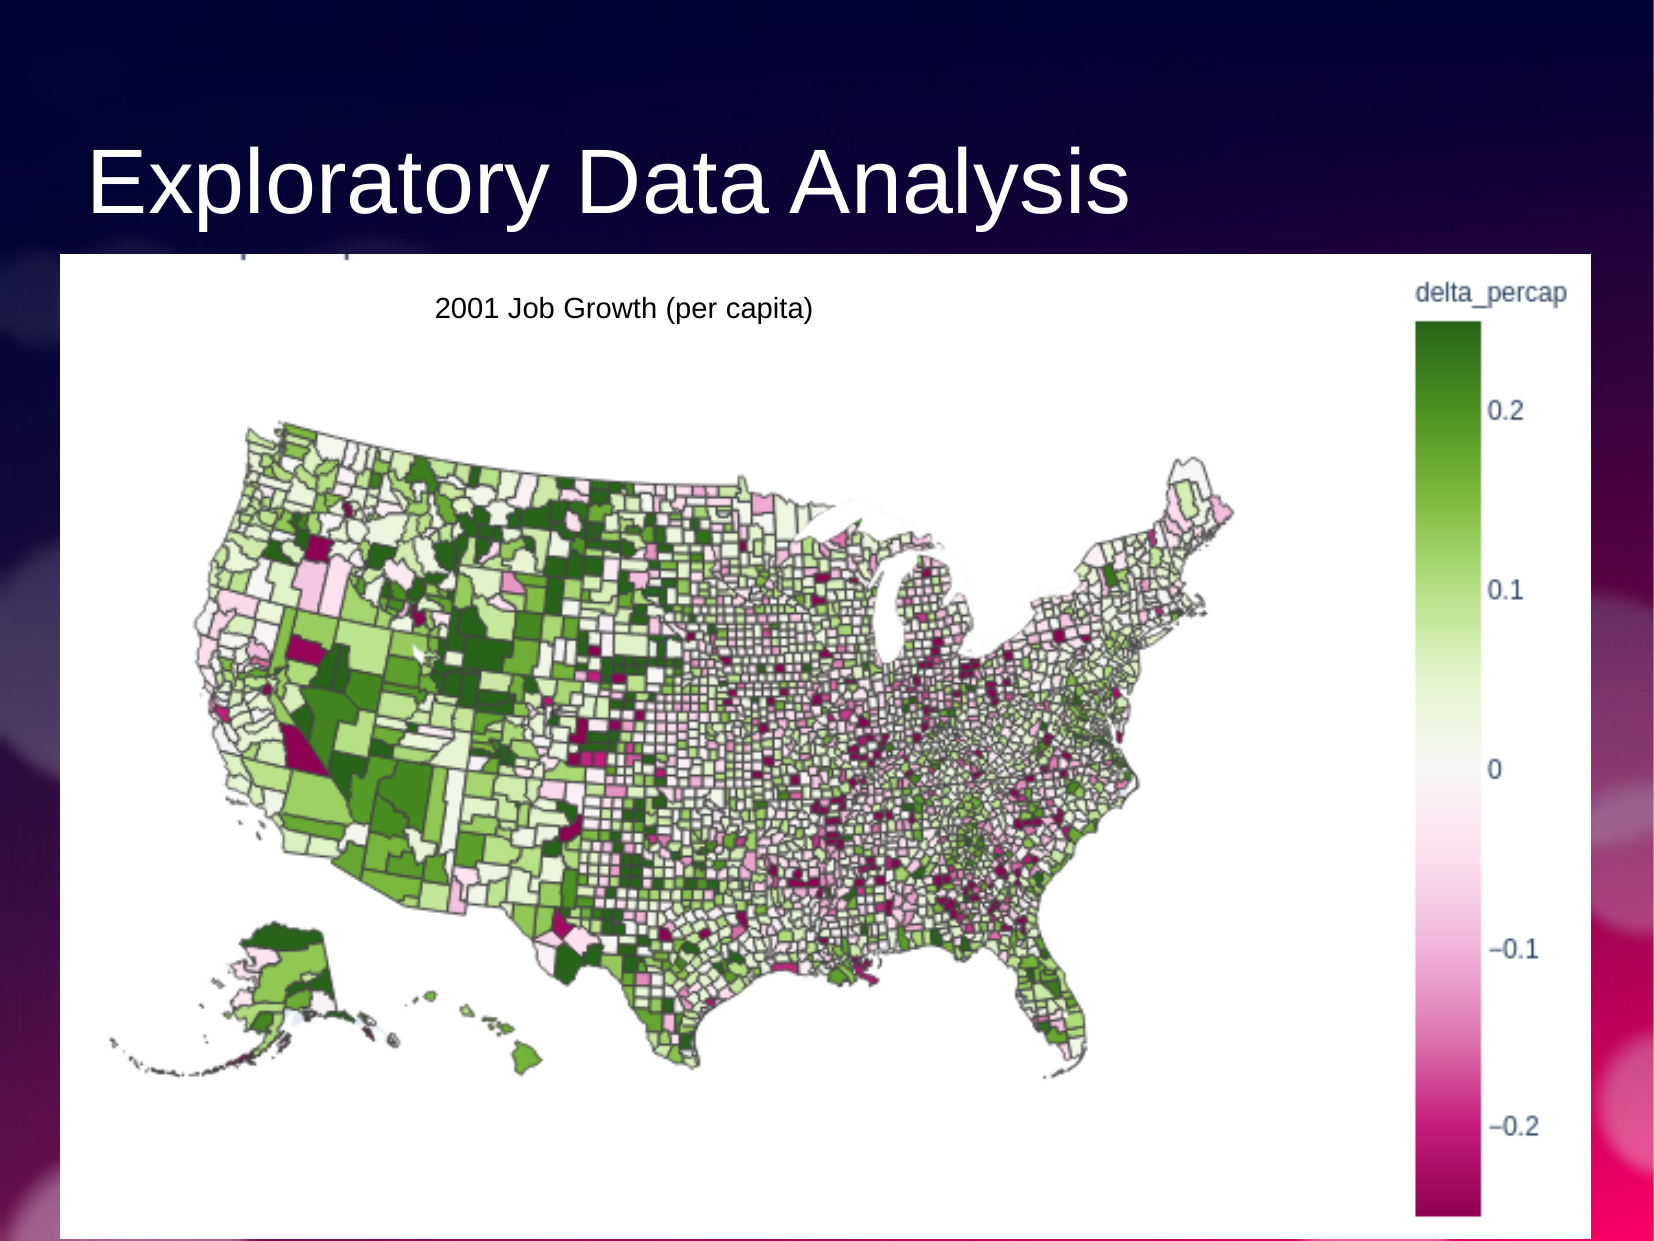

# Exploratory Data Analysis
2001 Job Growth (per capita)